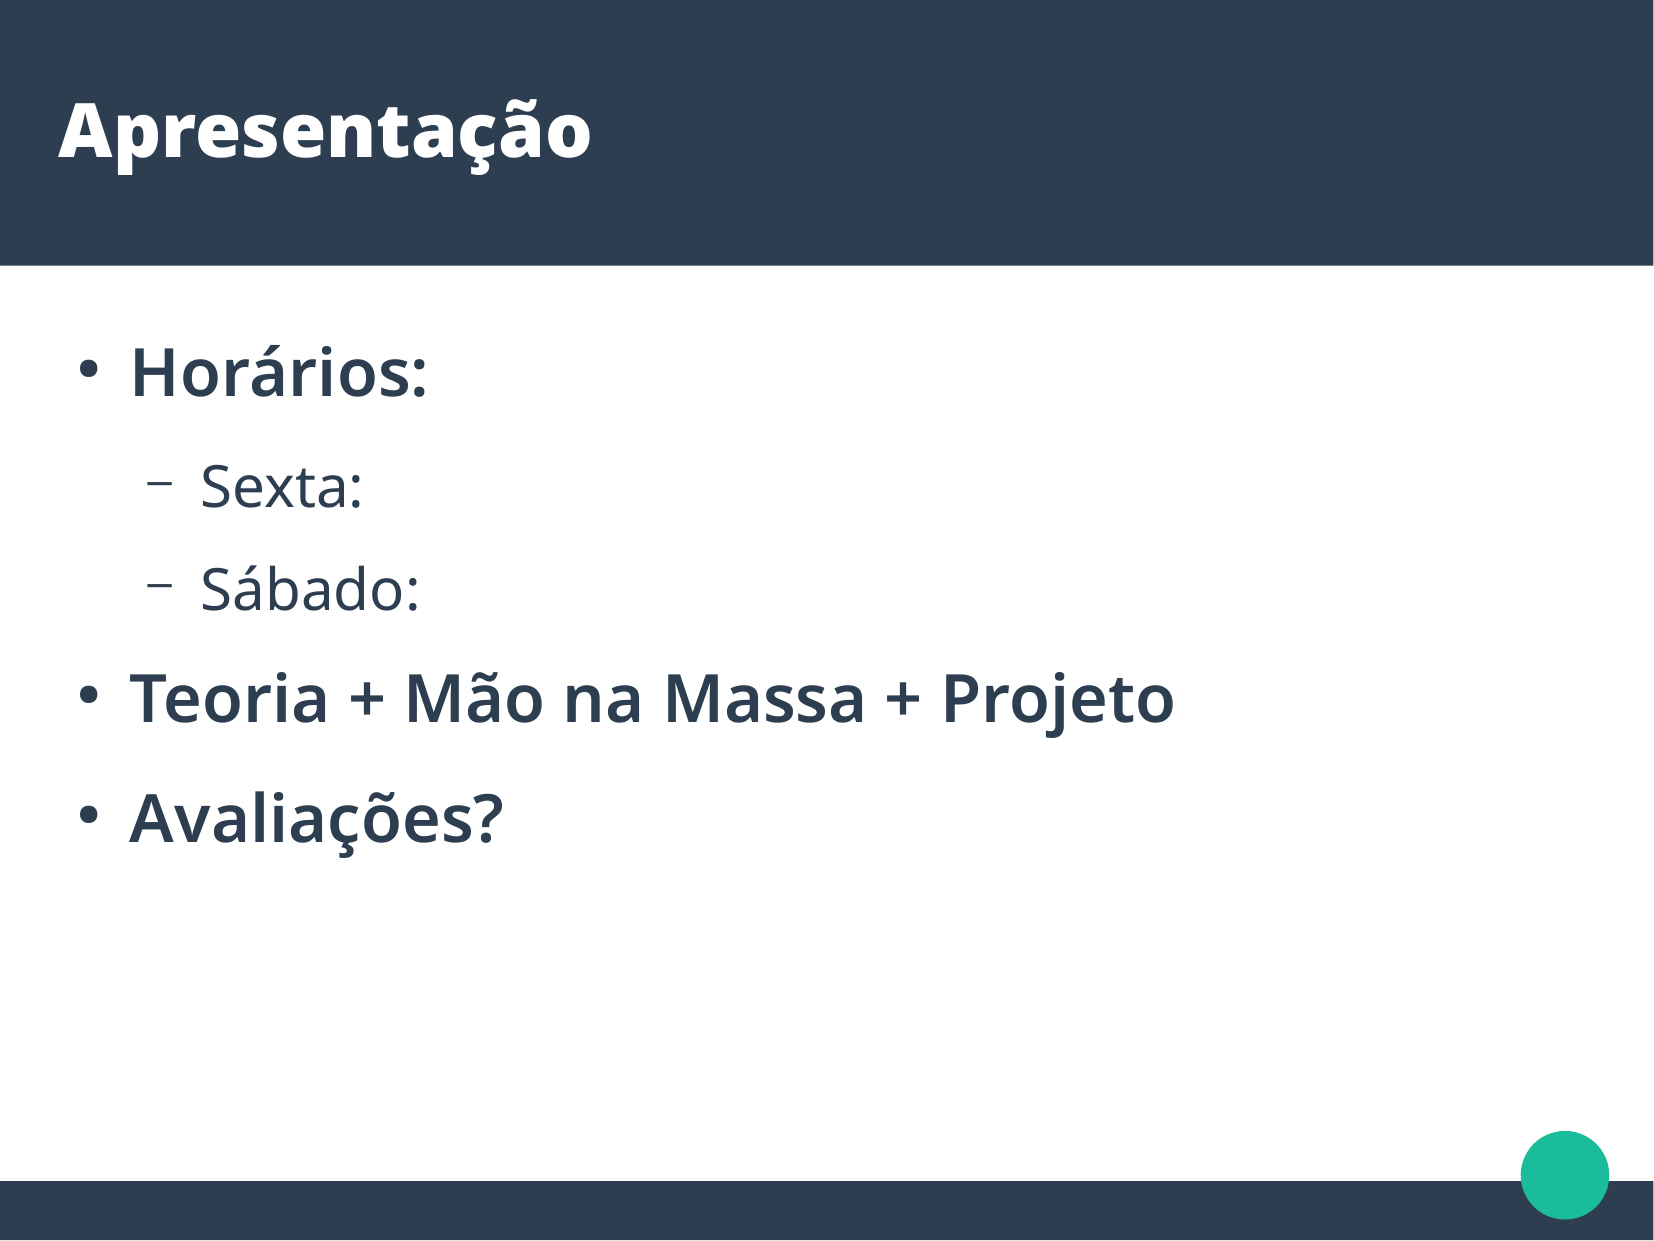

# Apresentação
Horários:
Sexta:
Sábado:
Teoria + Mão na Massa + Projeto
Avaliações?